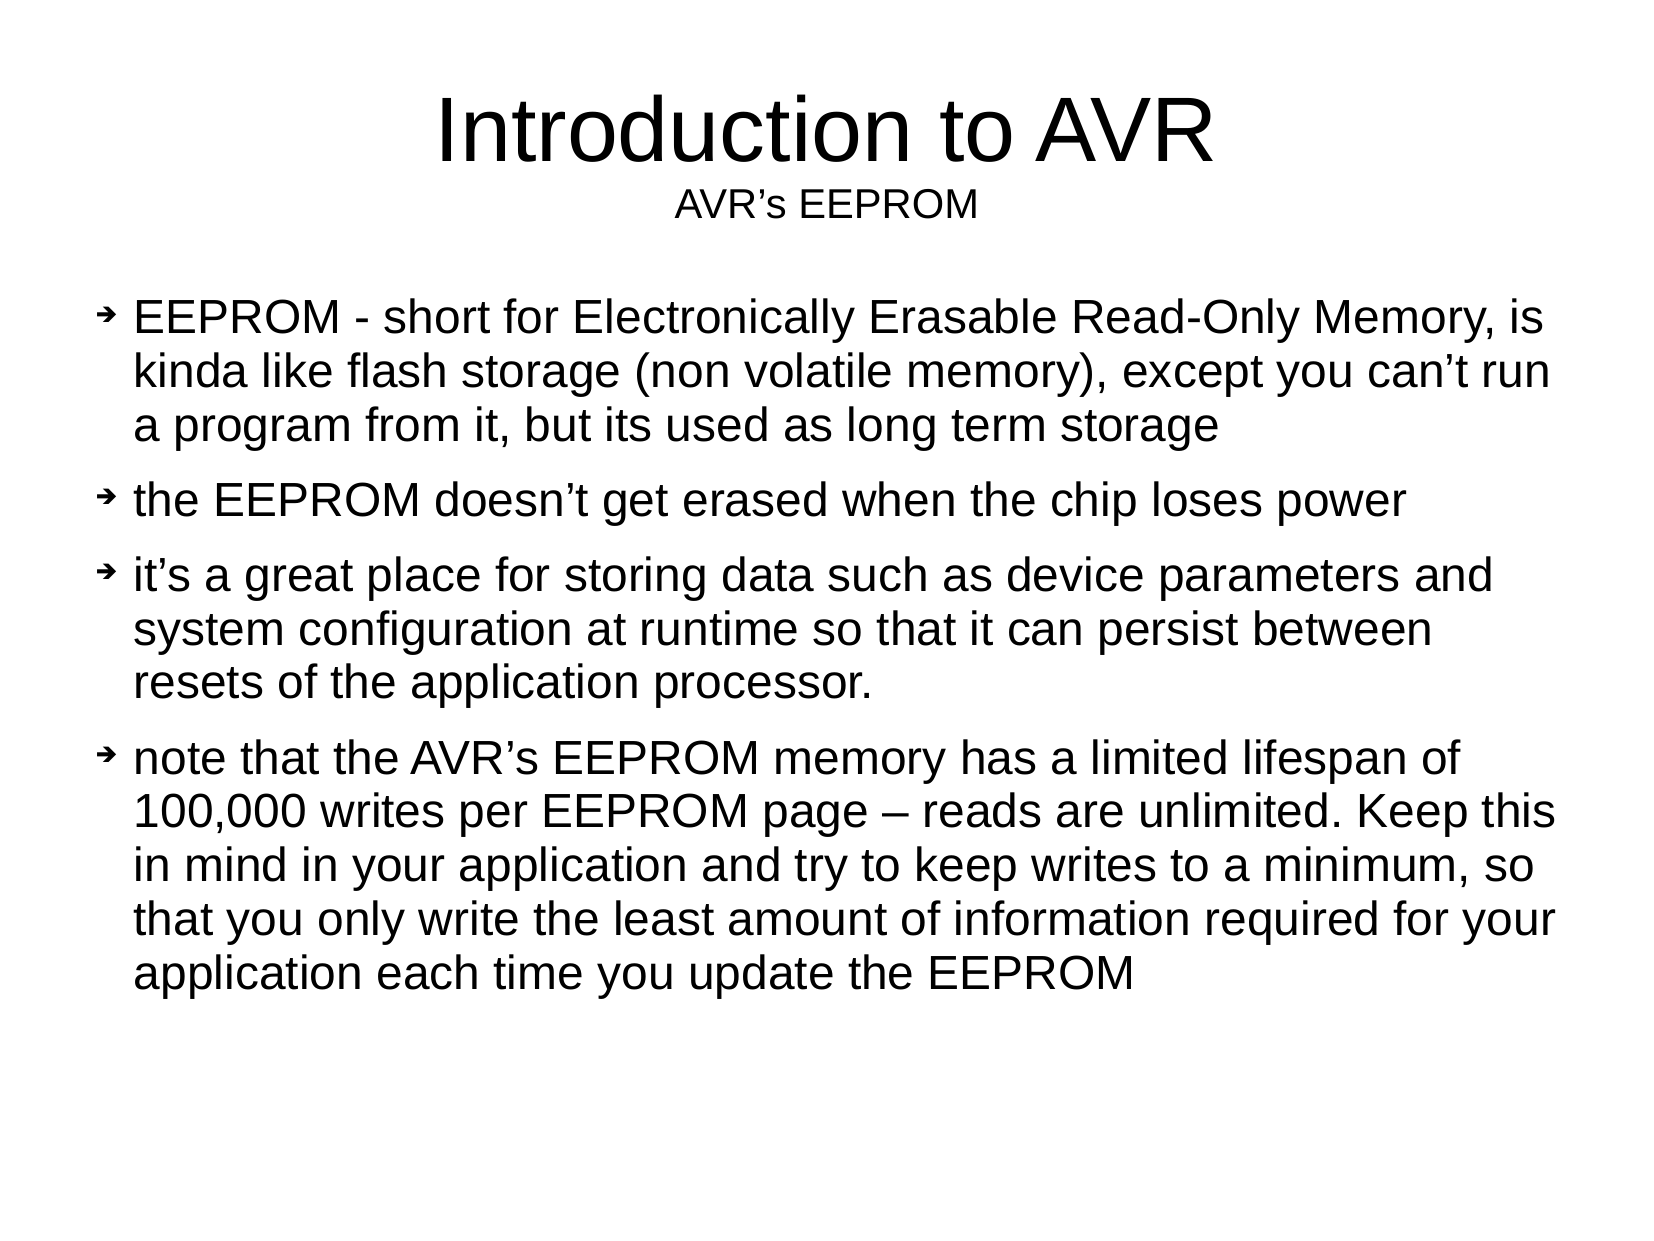

# Introduction to AVR AVR’s EEPROM
EEPROM - short for Electronically Erasable Read-Only Memory, is kinda like flash storage (non volatile memory), except you can’t run a program from it, but its used as long term storage
the EEPROM doesn’t get erased when the chip loses power
it’s a great place for storing data such as device parameters and system configuration at runtime so that it can persist between resets of the application processor.
note that the AVR’s EEPROM memory has a limited lifespan of 100,000 writes per EEPROM page – reads are unlimited. Keep this in mind in your application and try to keep writes to a minimum, so that you only write the least amount of information required for your application each time you update the EEPROM